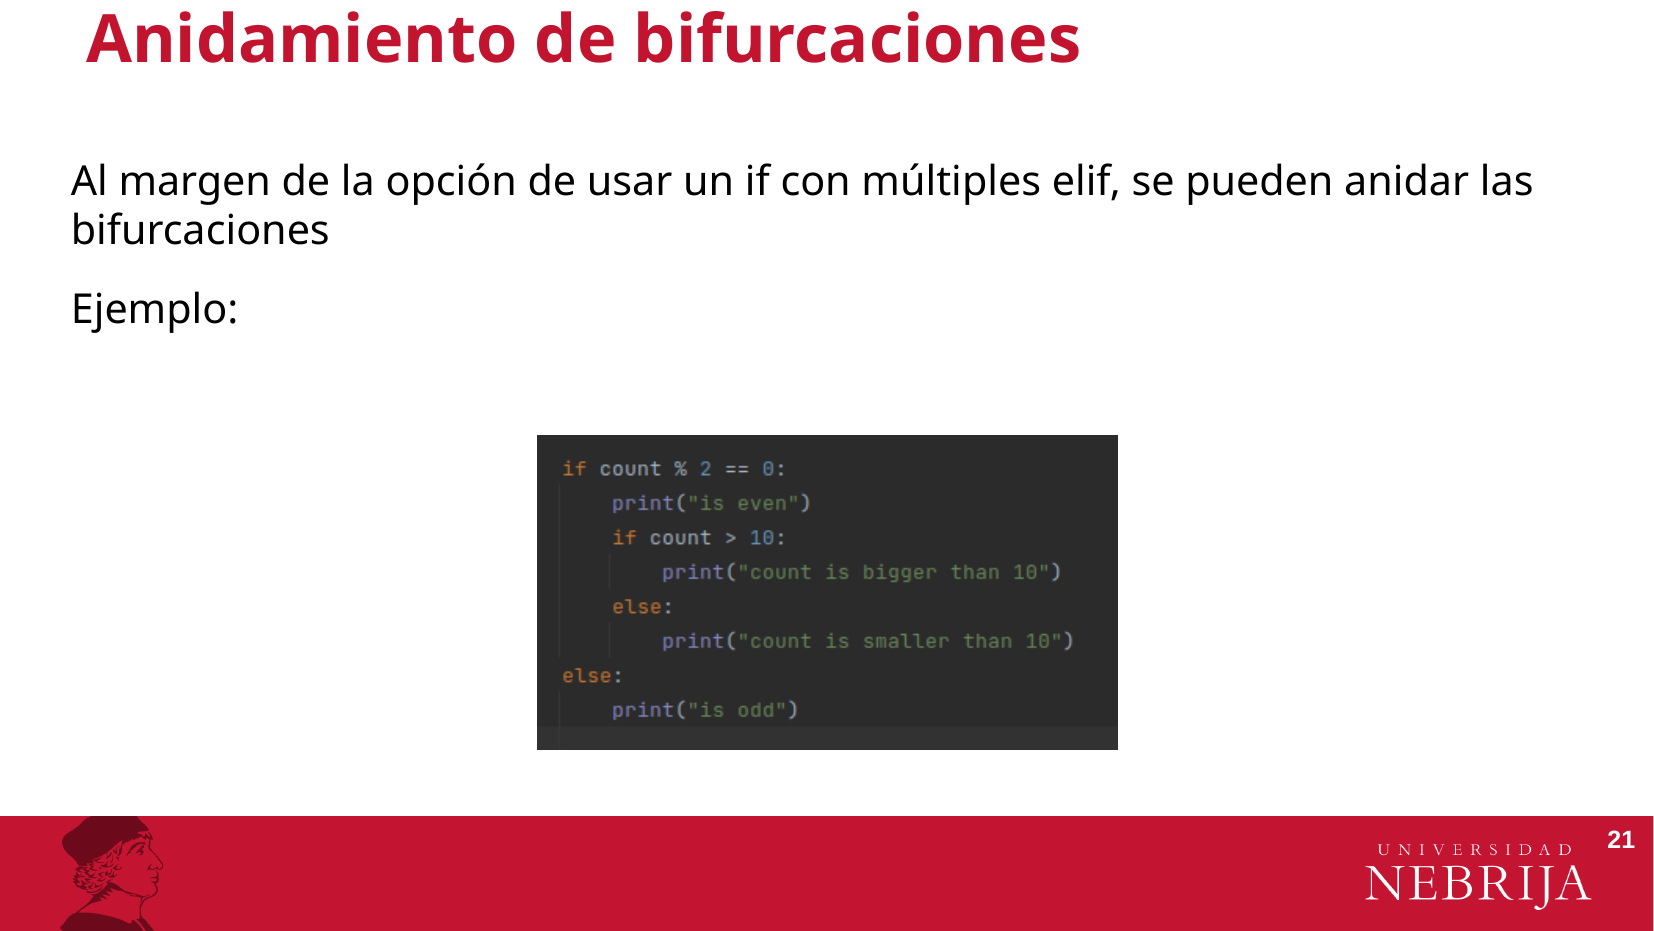

Anidamiento de bifurcaciones
# Al margen de la opción de usar un if con múltiples elif, se pueden anidar las bifurcaciones
Ejemplo: